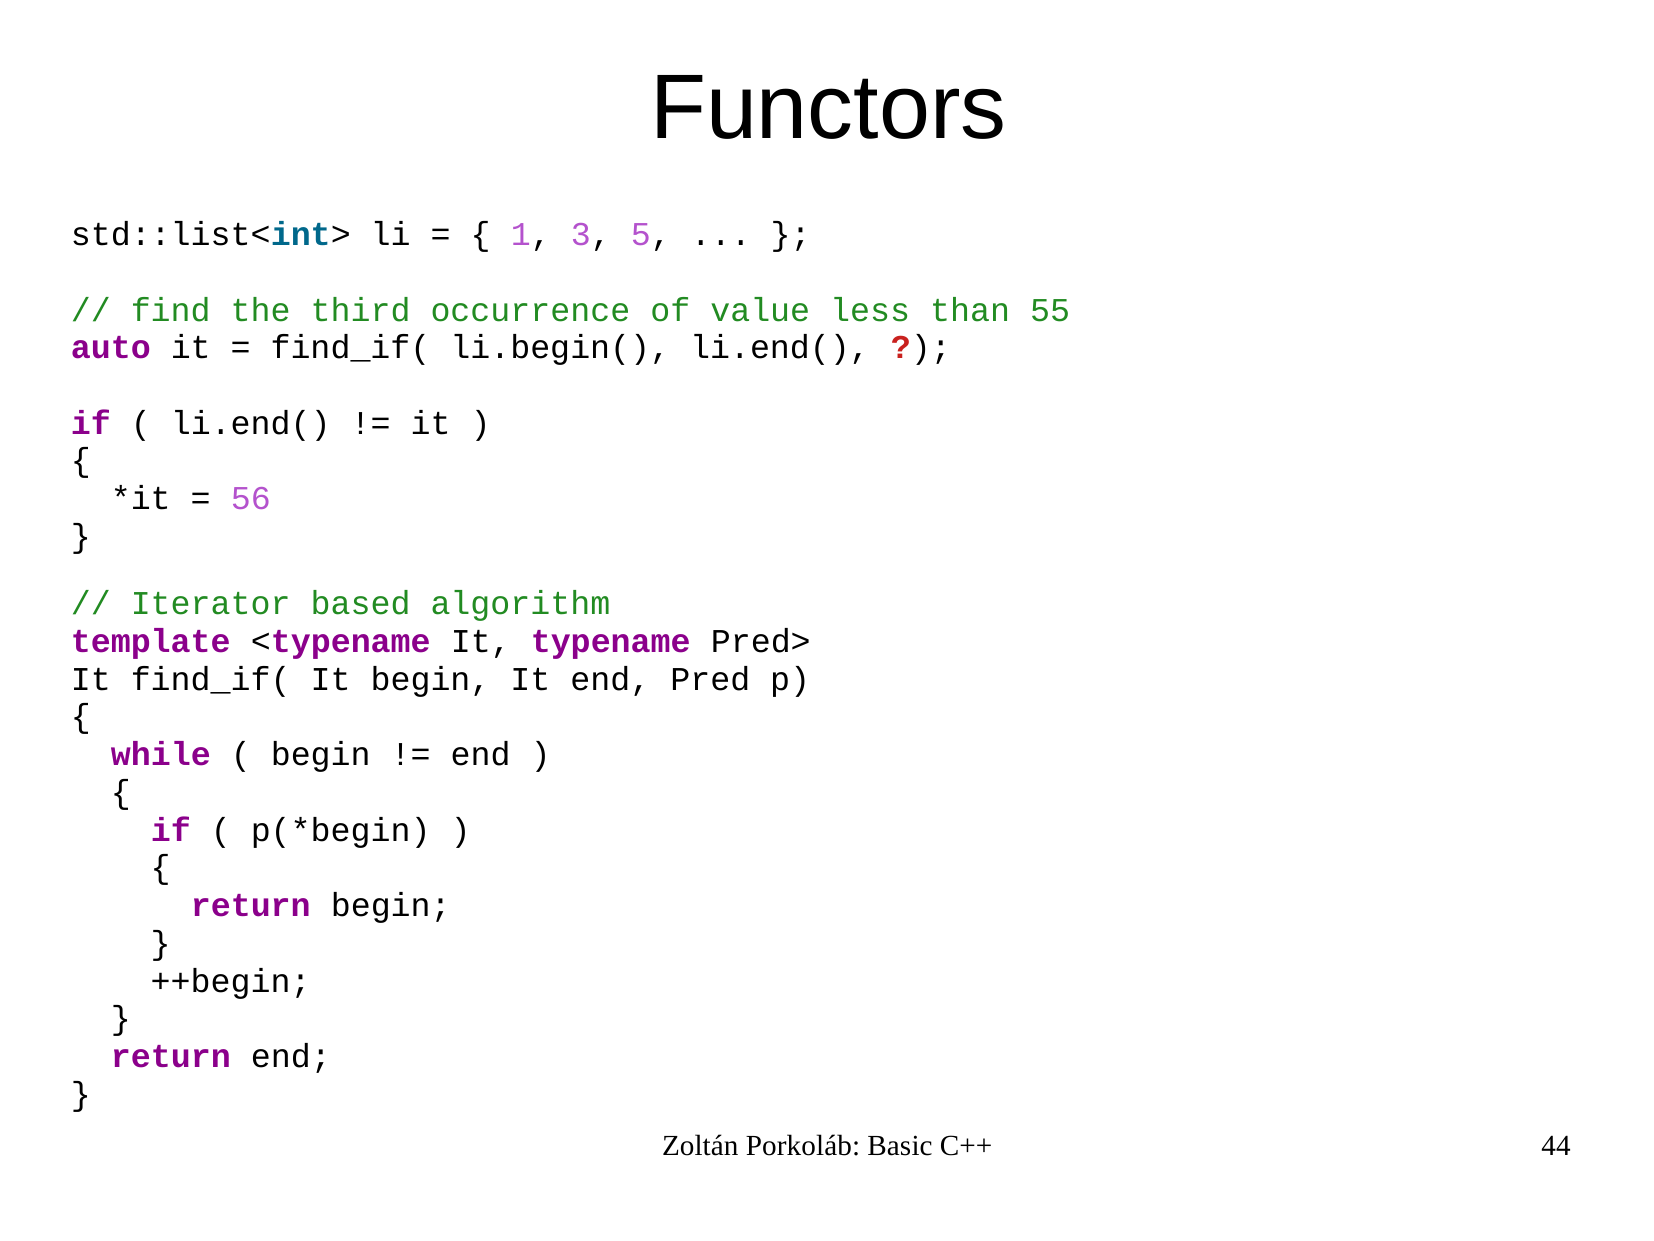

# Functors
std::list<int> li = { 1, 3, 5, ... };
// find the third occurrence of value less than 55
auto it = find_if( li.begin(), li.end(), ?);
if ( li.end() != it )
{
 *it = 56
}
// Iterator based algorithm
template <typename It, typename Pred>
It find_if( It begin, It end, Pred p)
{
 while ( begin != end )
 {
 if ( p(*begin) )
 {
 return begin;
 }
 ++begin;
 }
 return end;
}
Zoltán Porkoláb: Basic C++
44